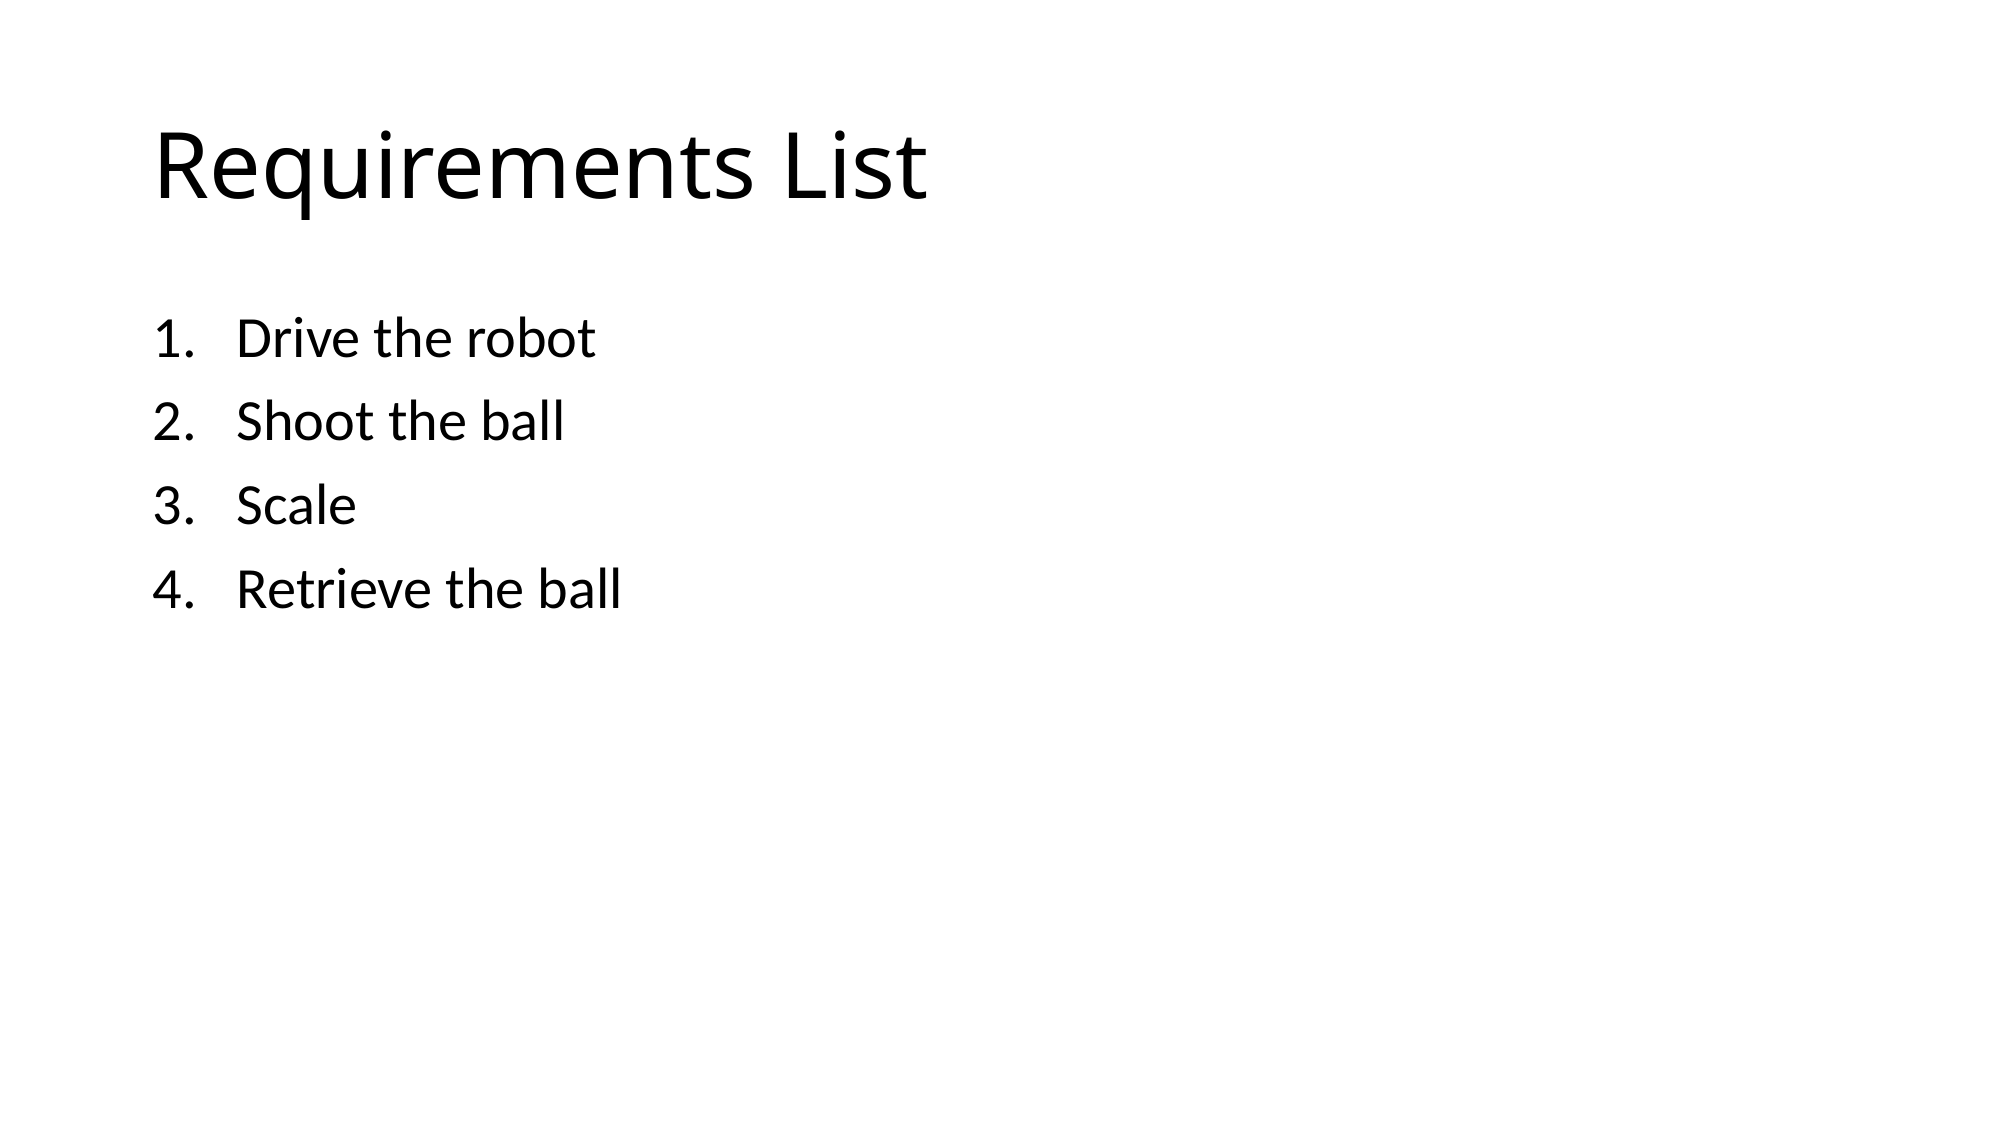

# Requirements List
Drive the robot
Shoot the ball
Scale
Retrieve the ball